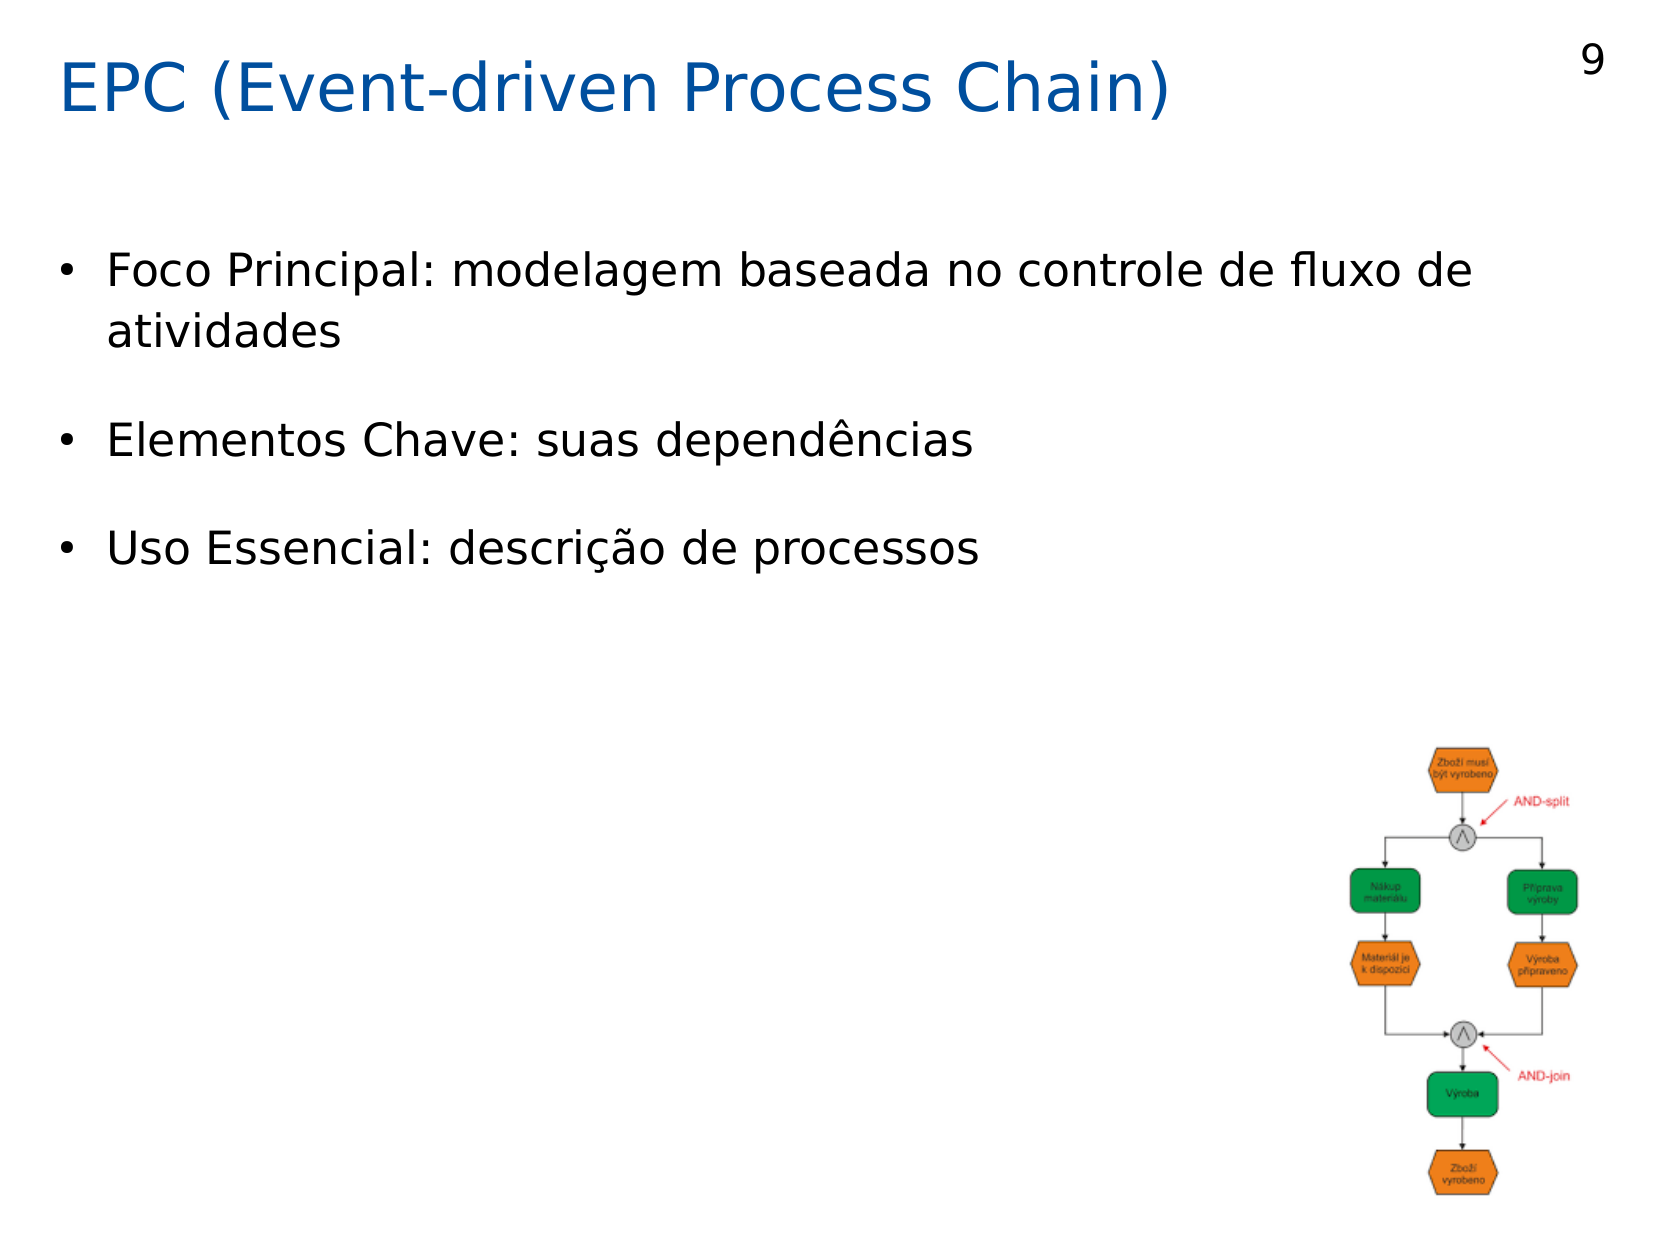

# EPC (Event-driven Process Chain)
9
Foco Principal: modelagem baseada no controle de fluxo de atividades
Elementos Chave: suas dependências
Uso Essencial: descrição de processos